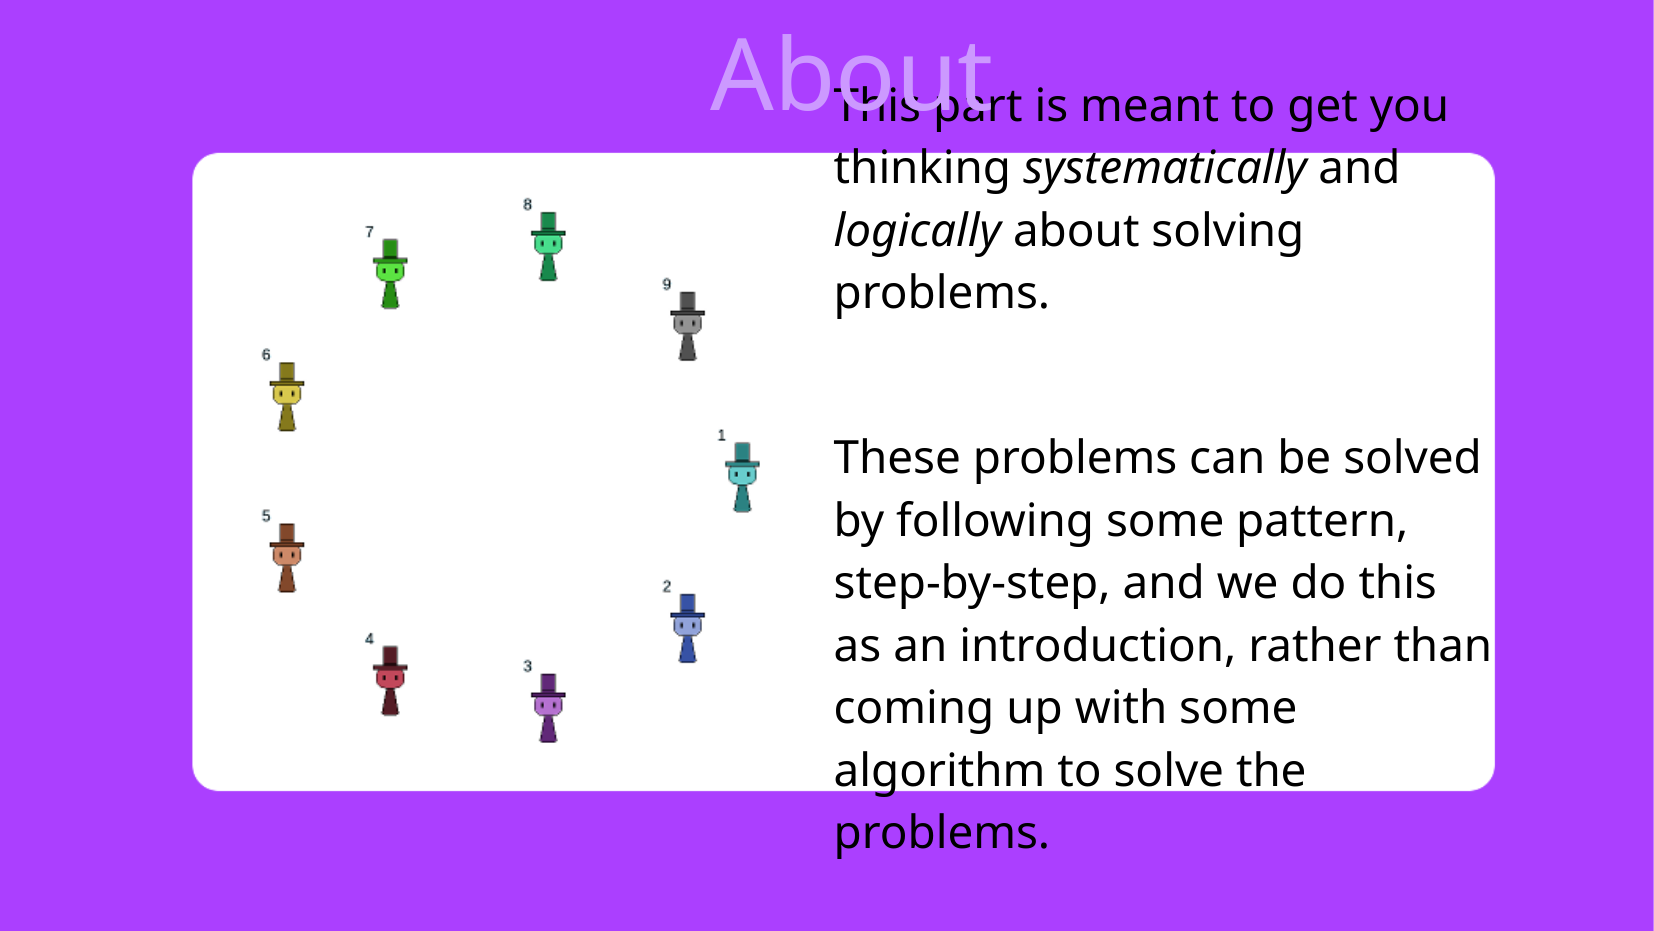

# About
This part is meant to get you thinking systematically and logically about solving problems.
These problems can be solved by following some pattern, step-by-step, and we do this as an introduction, rather than coming up with some algorithm to solve the problems.